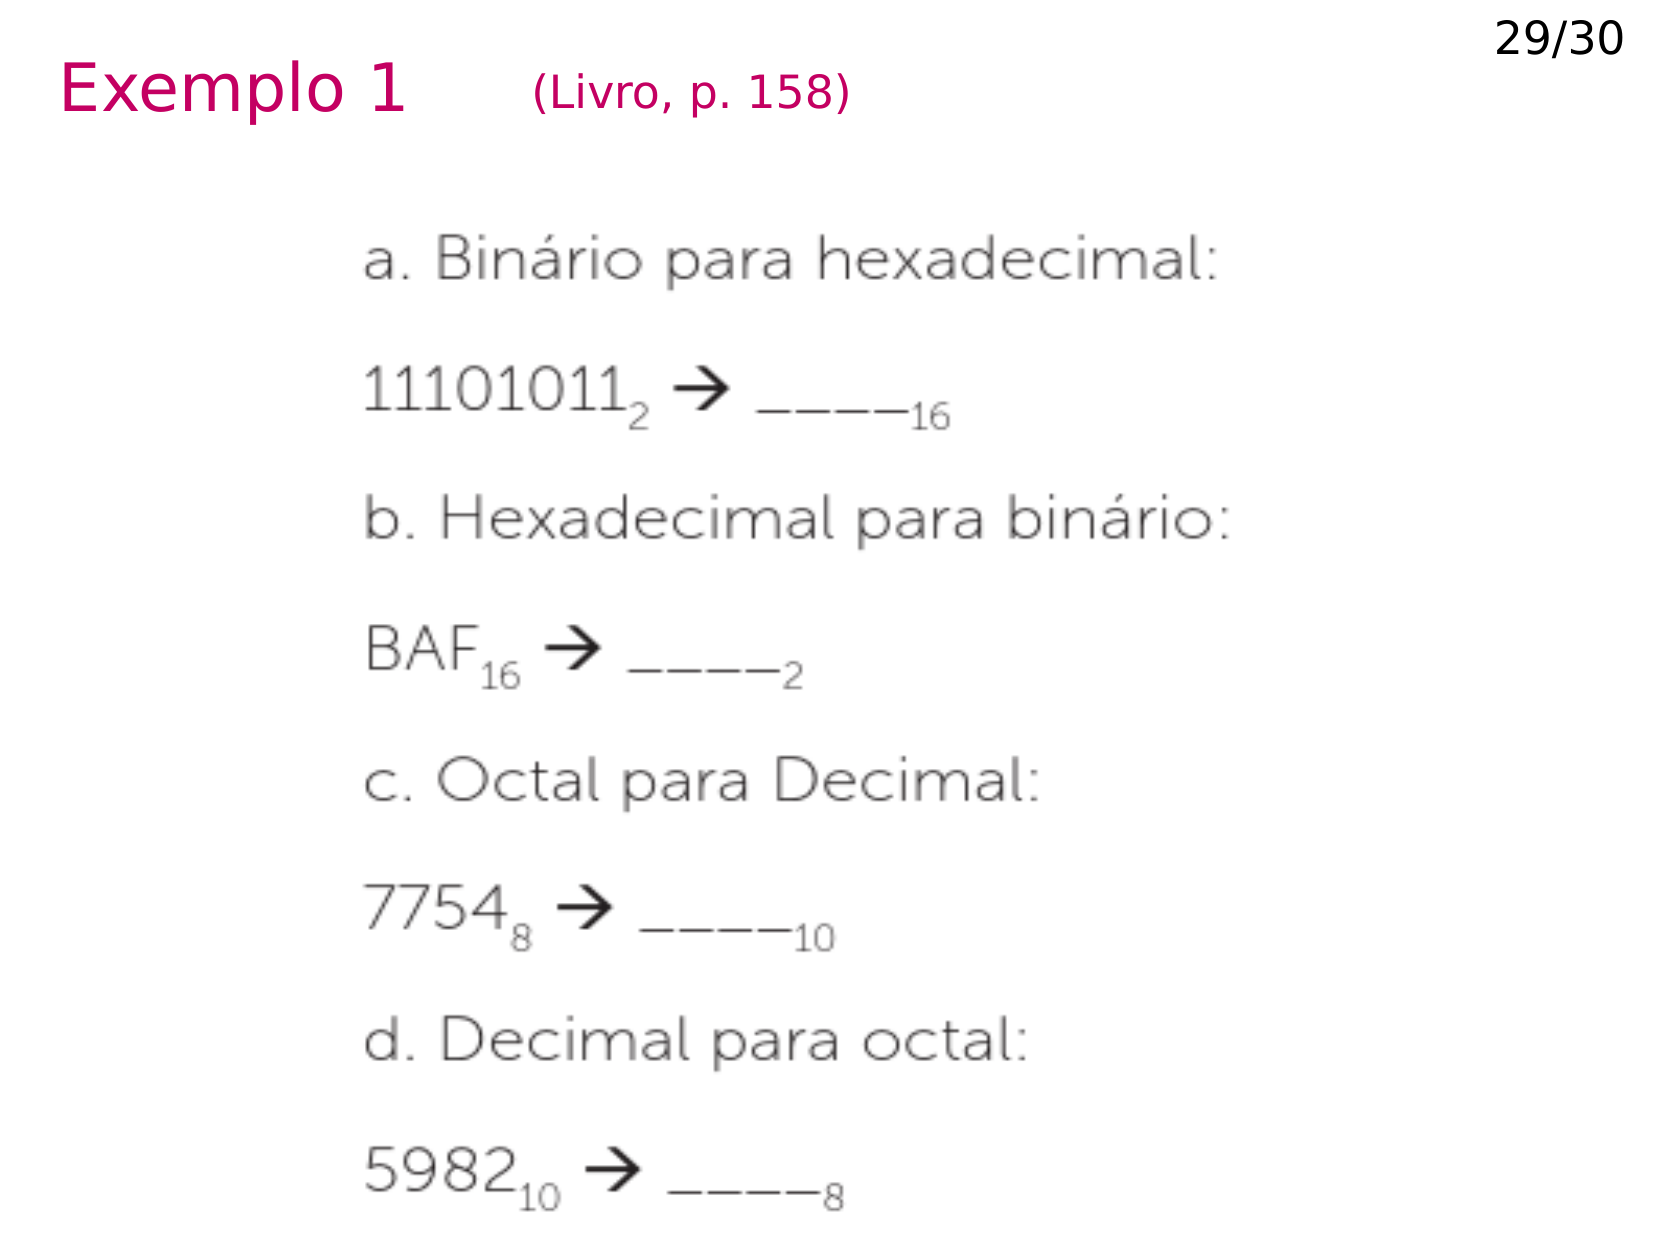

29
# Exemplo 1
(Livro, p. 158)